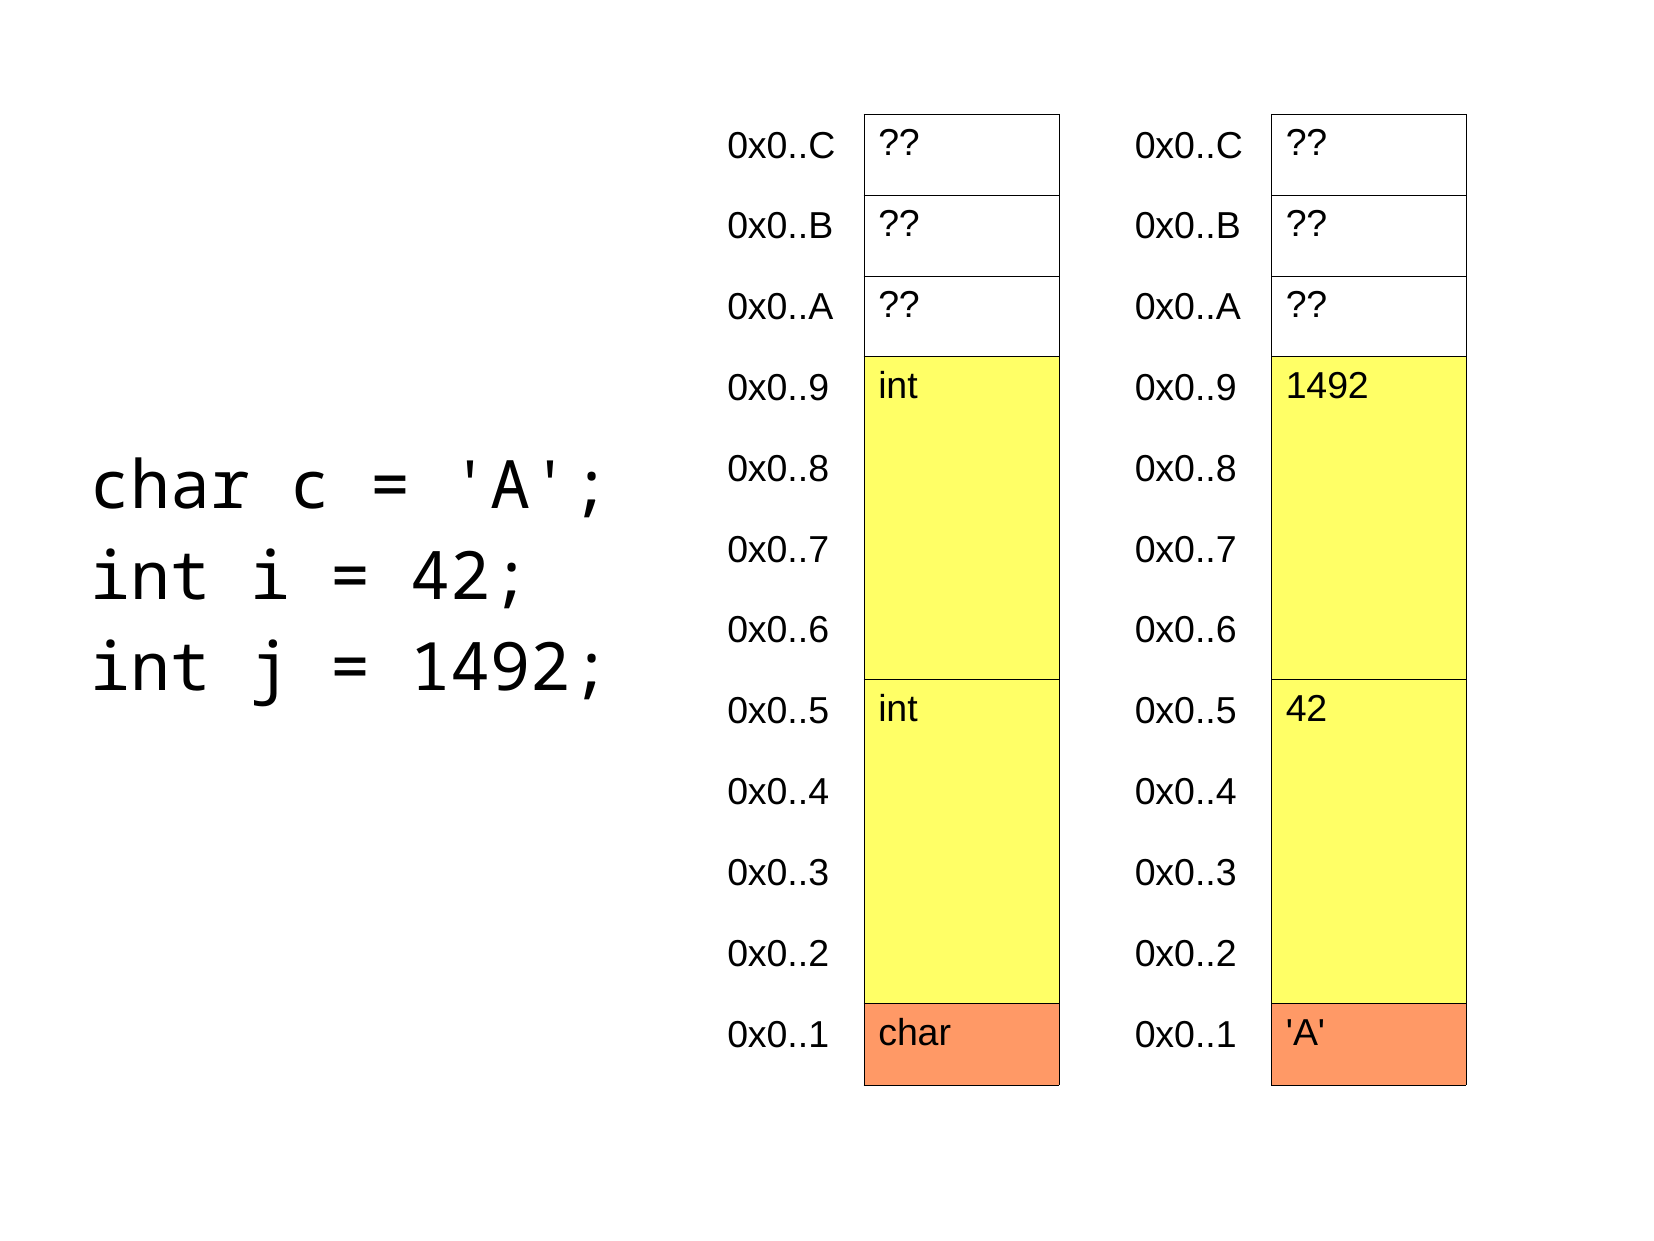

| ?? |
| --- |
| ?? |
| ?? |
| int |
| |
| |
| |
| int |
| |
| |
| |
| char |
| 0x0..C |
| --- |
| 0x0..B |
| 0x0..A |
| 0x0..9 |
| 0x0..8 |
| 0x0..7 |
| 0x0..6 |
| 0x0..5 |
| 0x0..4 |
| 0x0..3 |
| 0x0..2 |
| 0x0..1 |
| ?? |
| --- |
| ?? |
| ?? |
| 1492 |
| |
| |
| |
| 42 |
| |
| |
| |
| 'A' |
| 0x0..C |
| --- |
| 0x0..B |
| 0x0..A |
| 0x0..9 |
| 0x0..8 |
| 0x0..7 |
| 0x0..6 |
| 0x0..5 |
| 0x0..4 |
| 0x0..3 |
| 0x0..2 |
| 0x0..1 |
char c = 'A';
int i = 42;
int j = 1492;